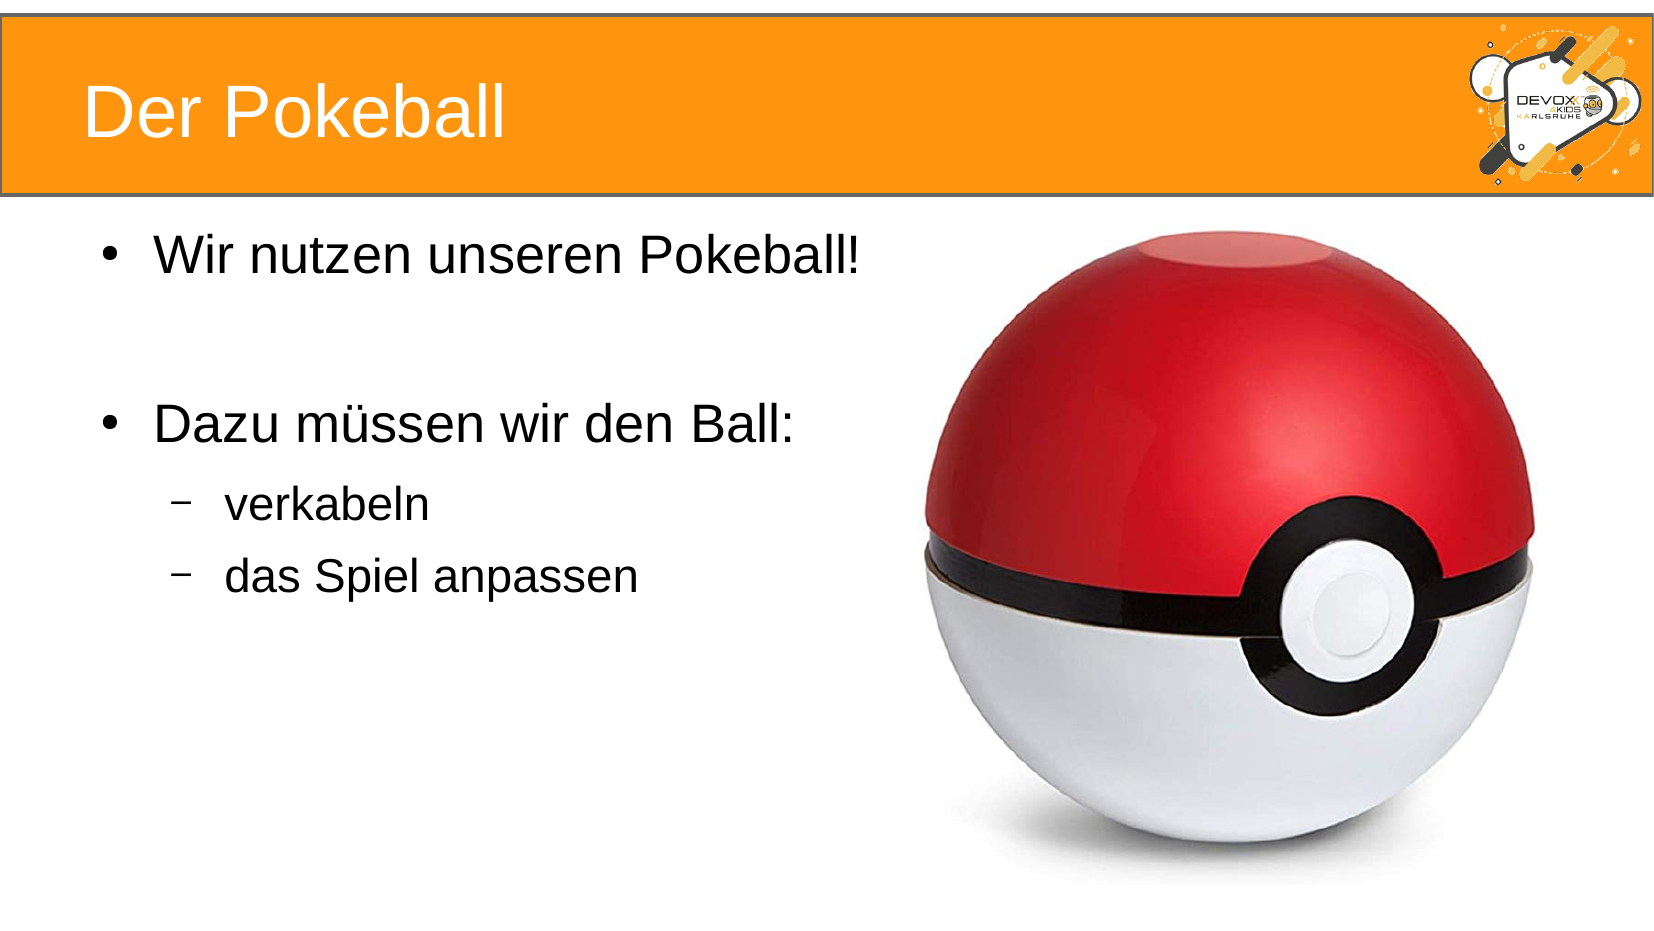

# Der Pokeball
Wir nutzen unseren Pokeball!
Dazu müssen wir den Ball:
verkabeln
das Spiel anpassen